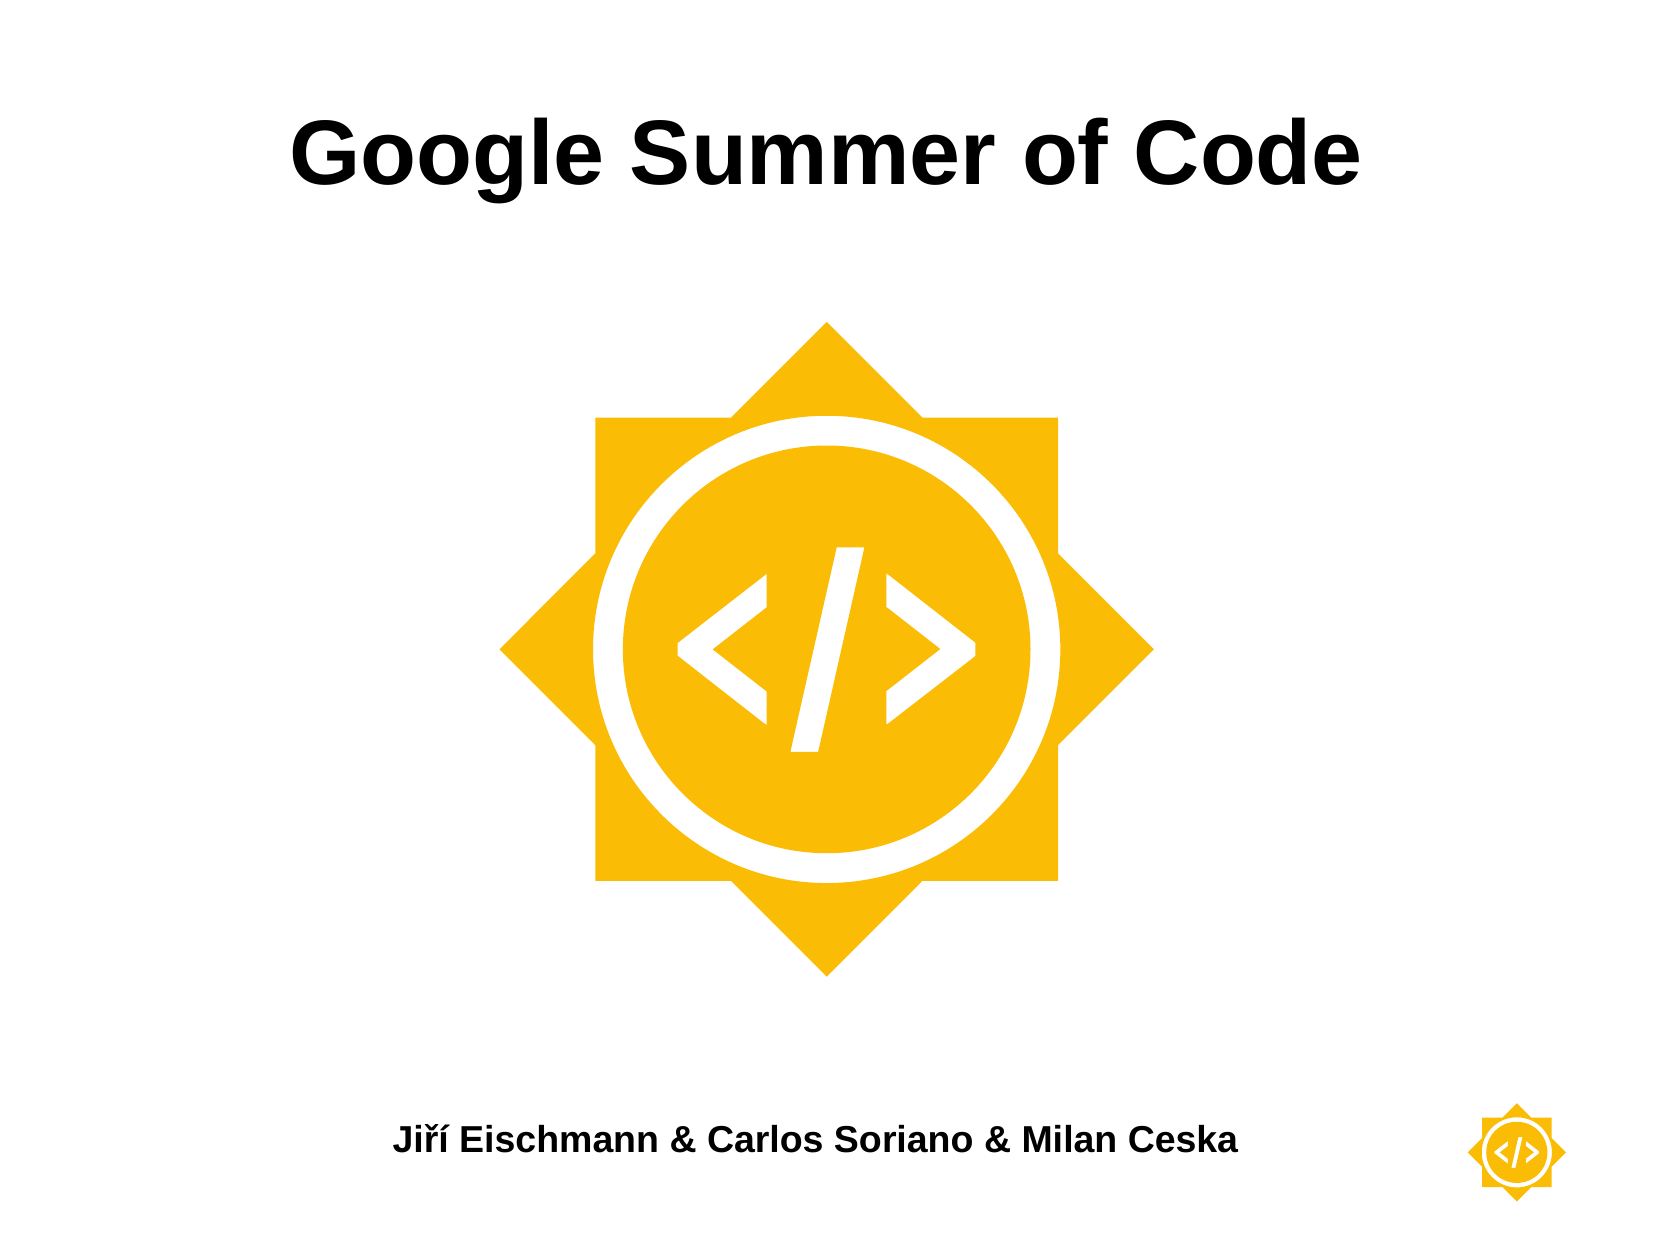

# Google Summer of Code
Jiří Eischmann & Carlos Soriano & Milan Ceska